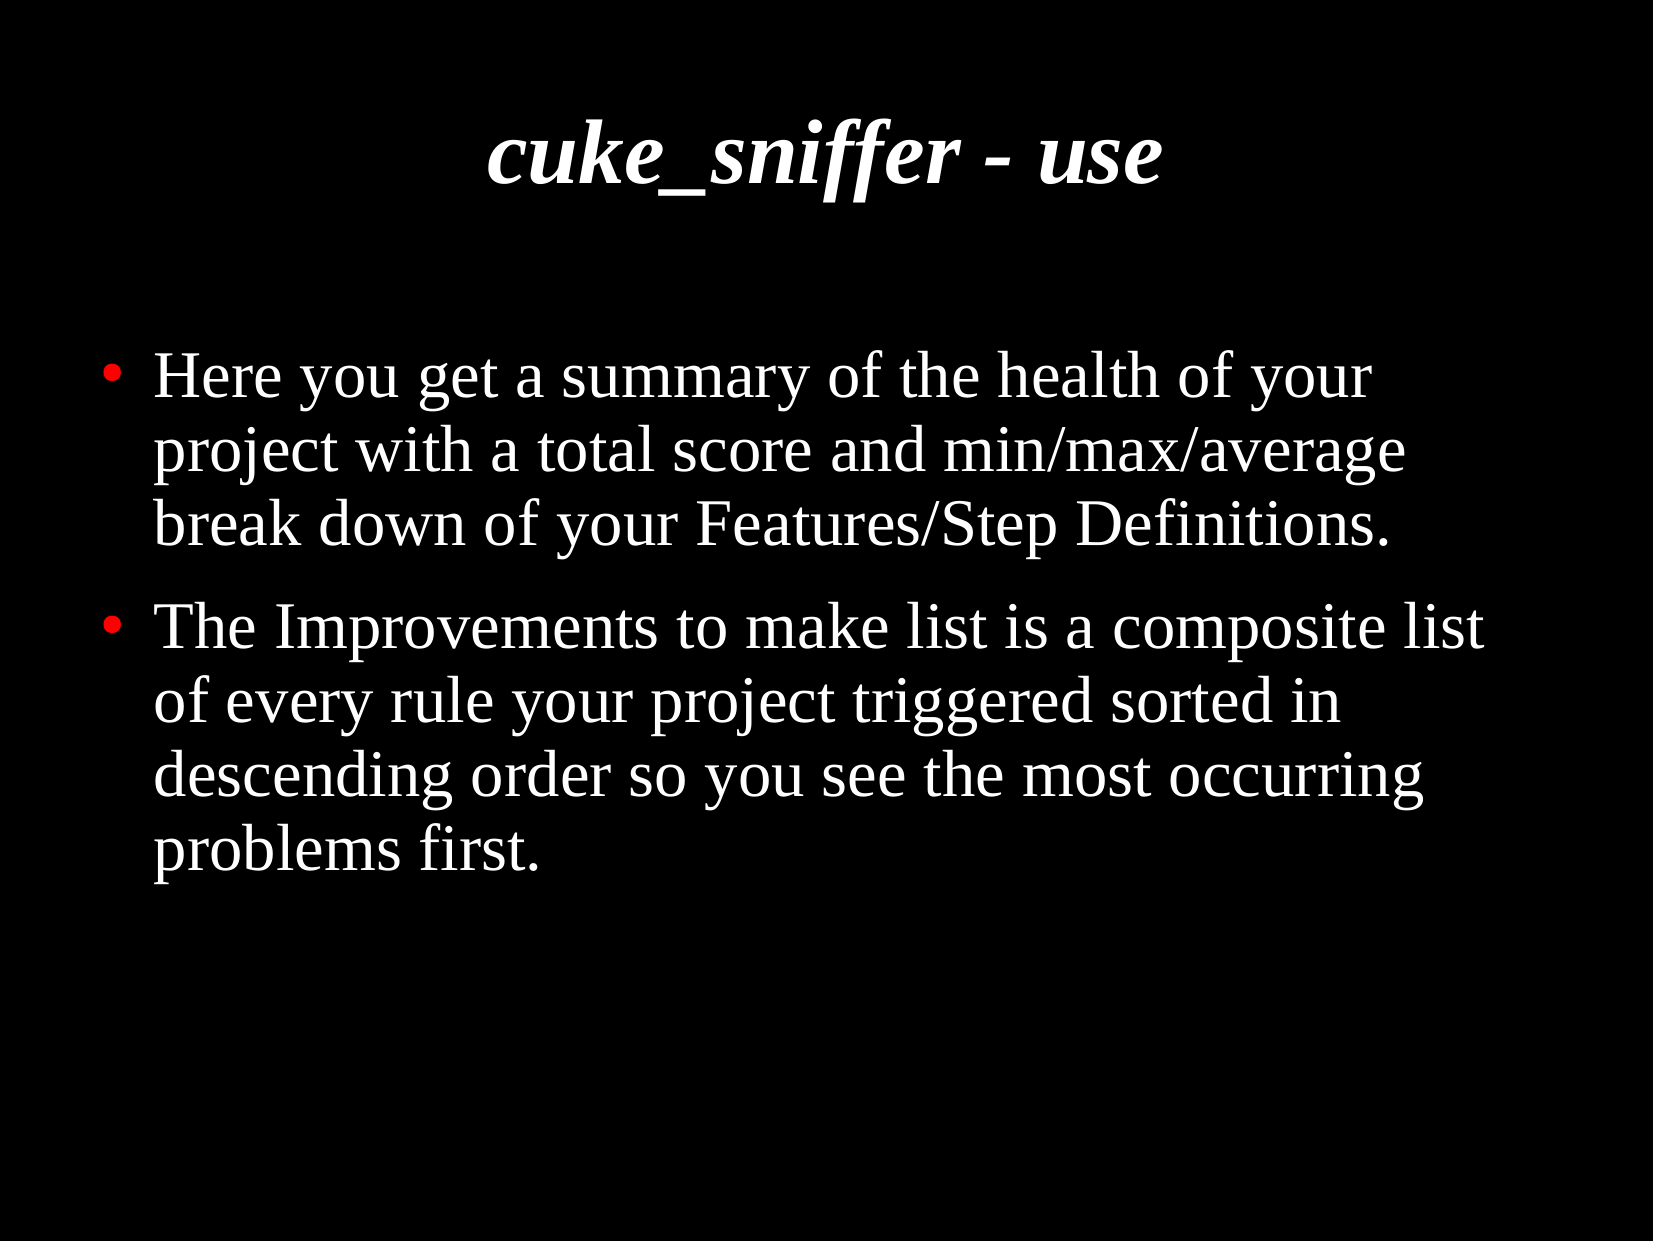

# cuke_sniffer - use
Here you get a summary of the health of your project with a total score and min/max/average break down of your Features/Step Definitions.
The Improvements to make list is a composite list of every rule your project triggered sorted in descending order so you see the most occurring problems first.